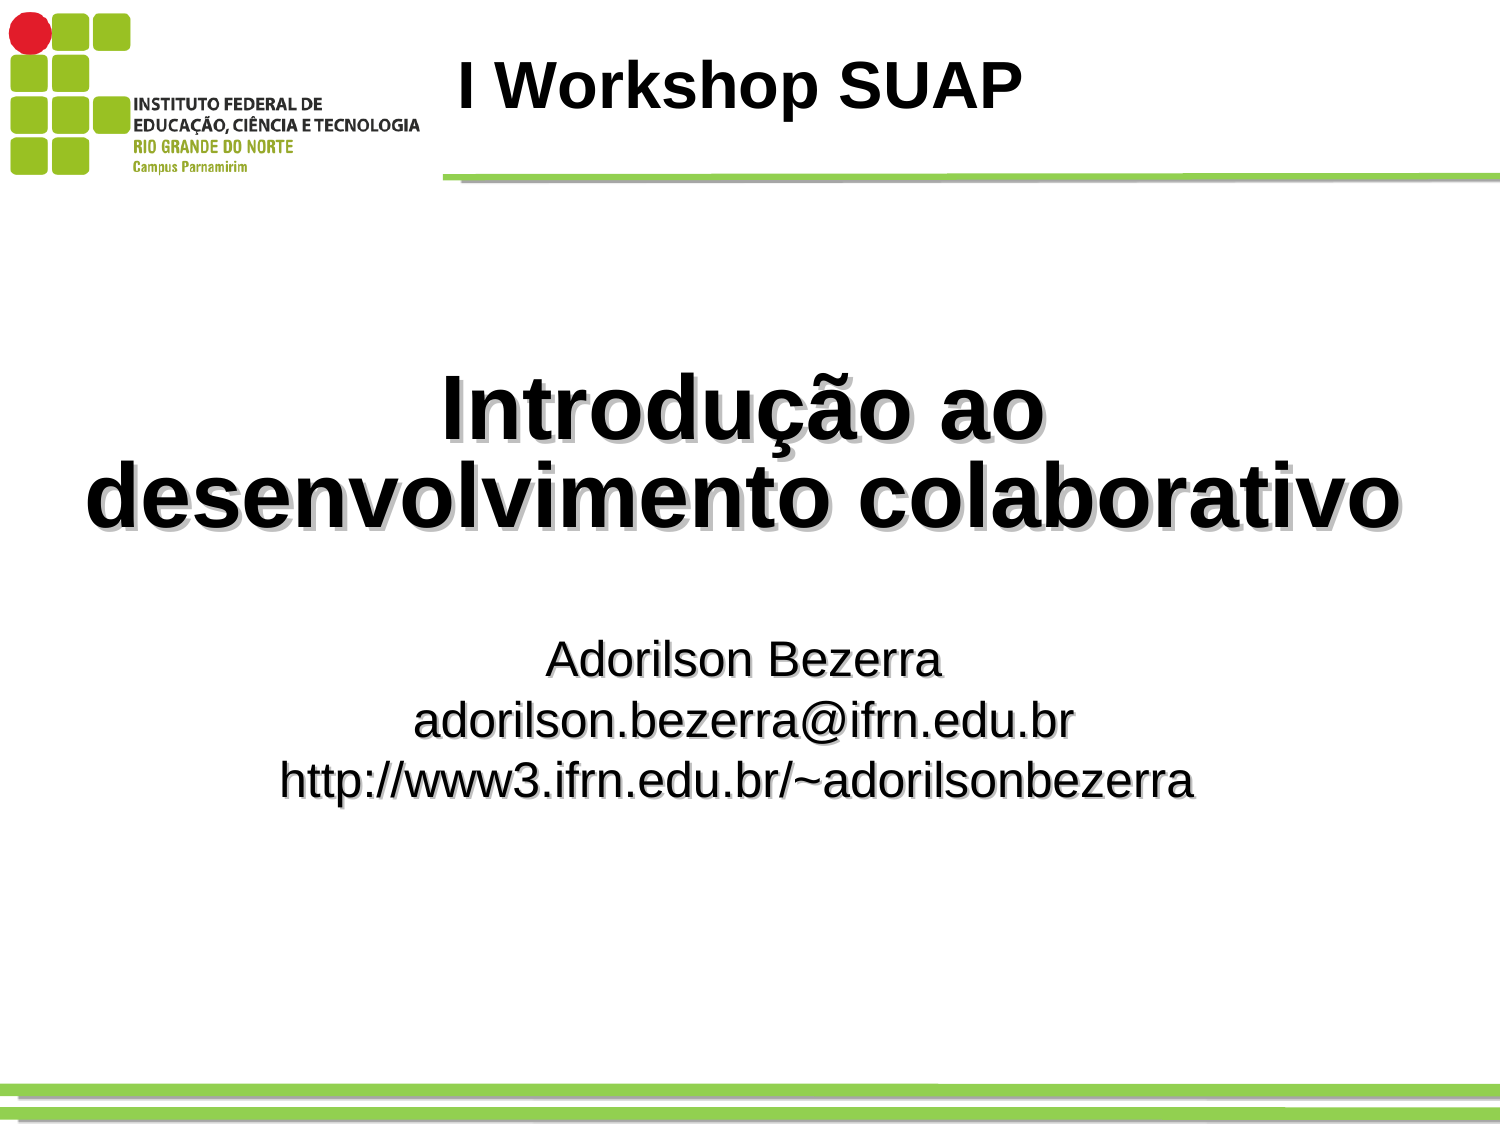

I Workshop SUAP
Introdução ao desenvolvimento colaborativo
Adorilson Bezerra
adorilson.bezerra@ifrn.edu.br
http://www3.ifrn.edu.br/~adorilsonbezerra